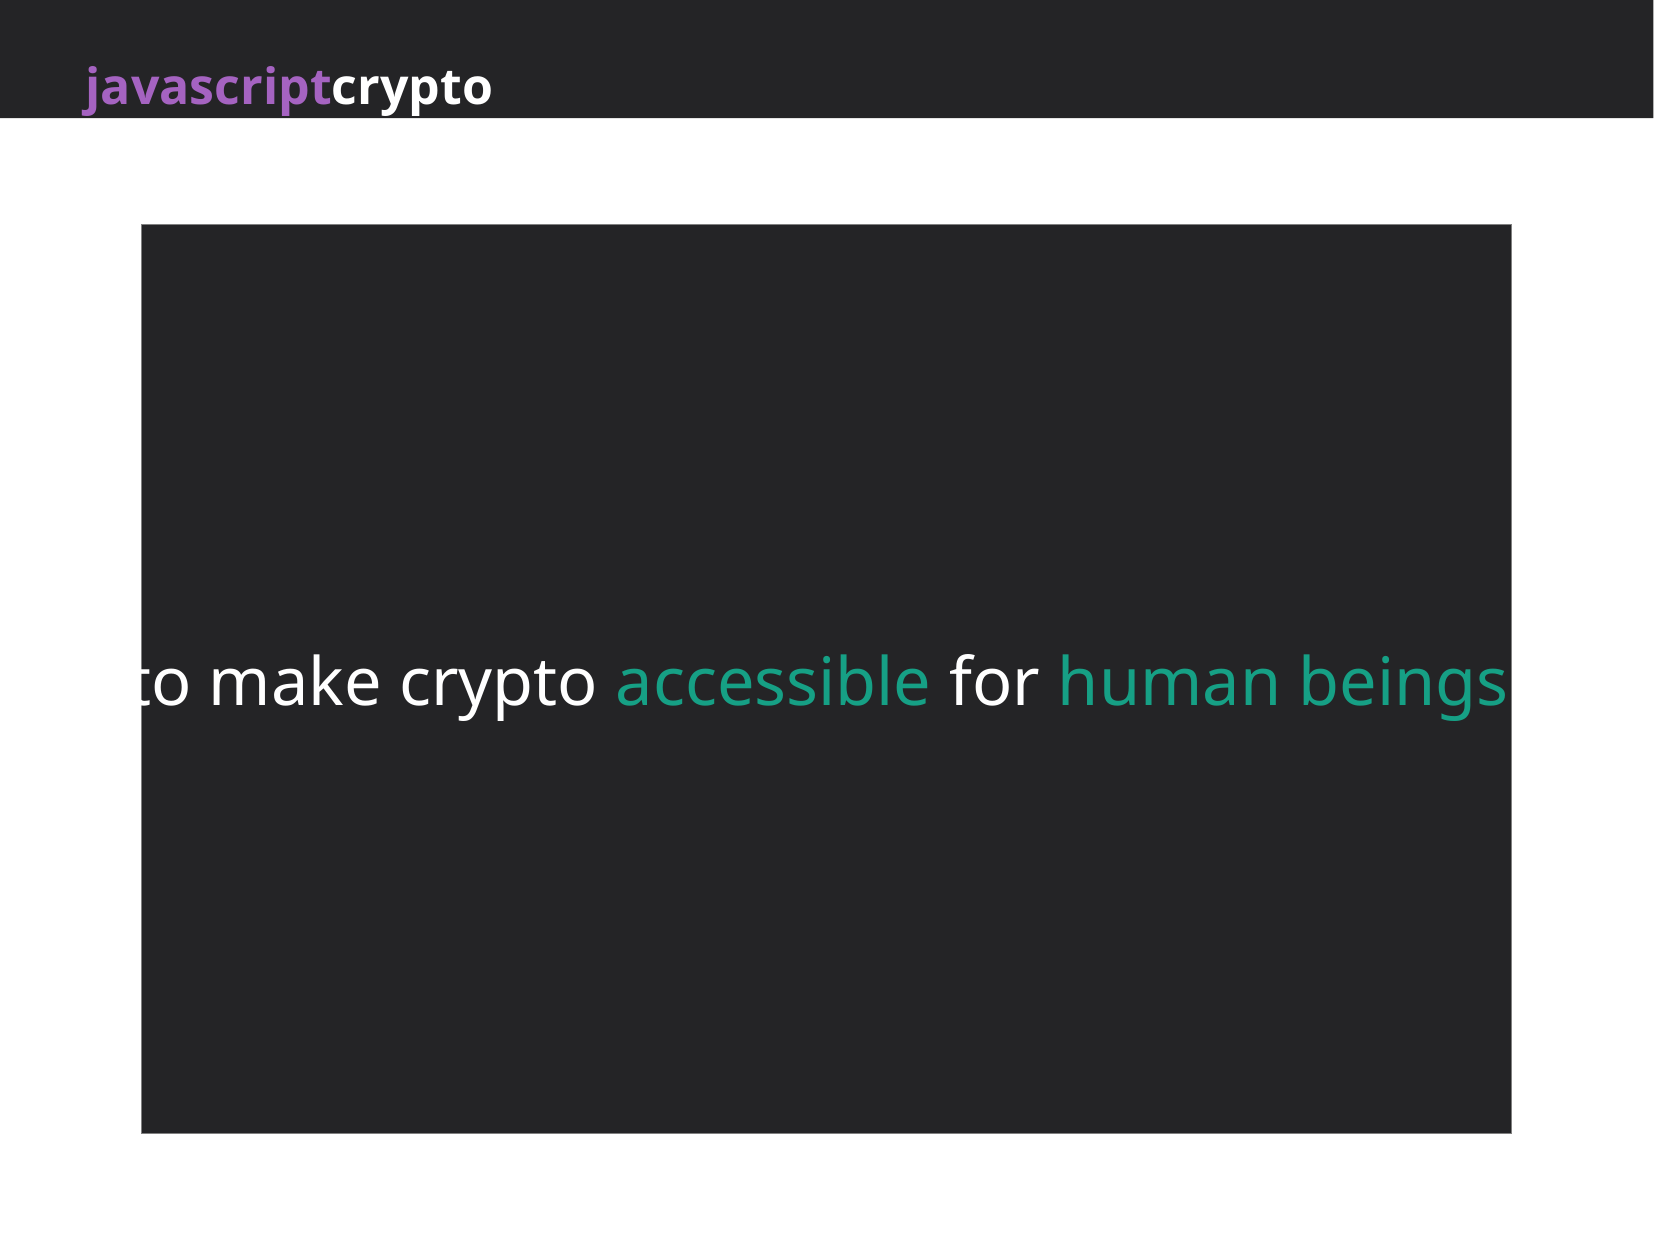

javascriptcrypto
to make crypto accessible for human beings